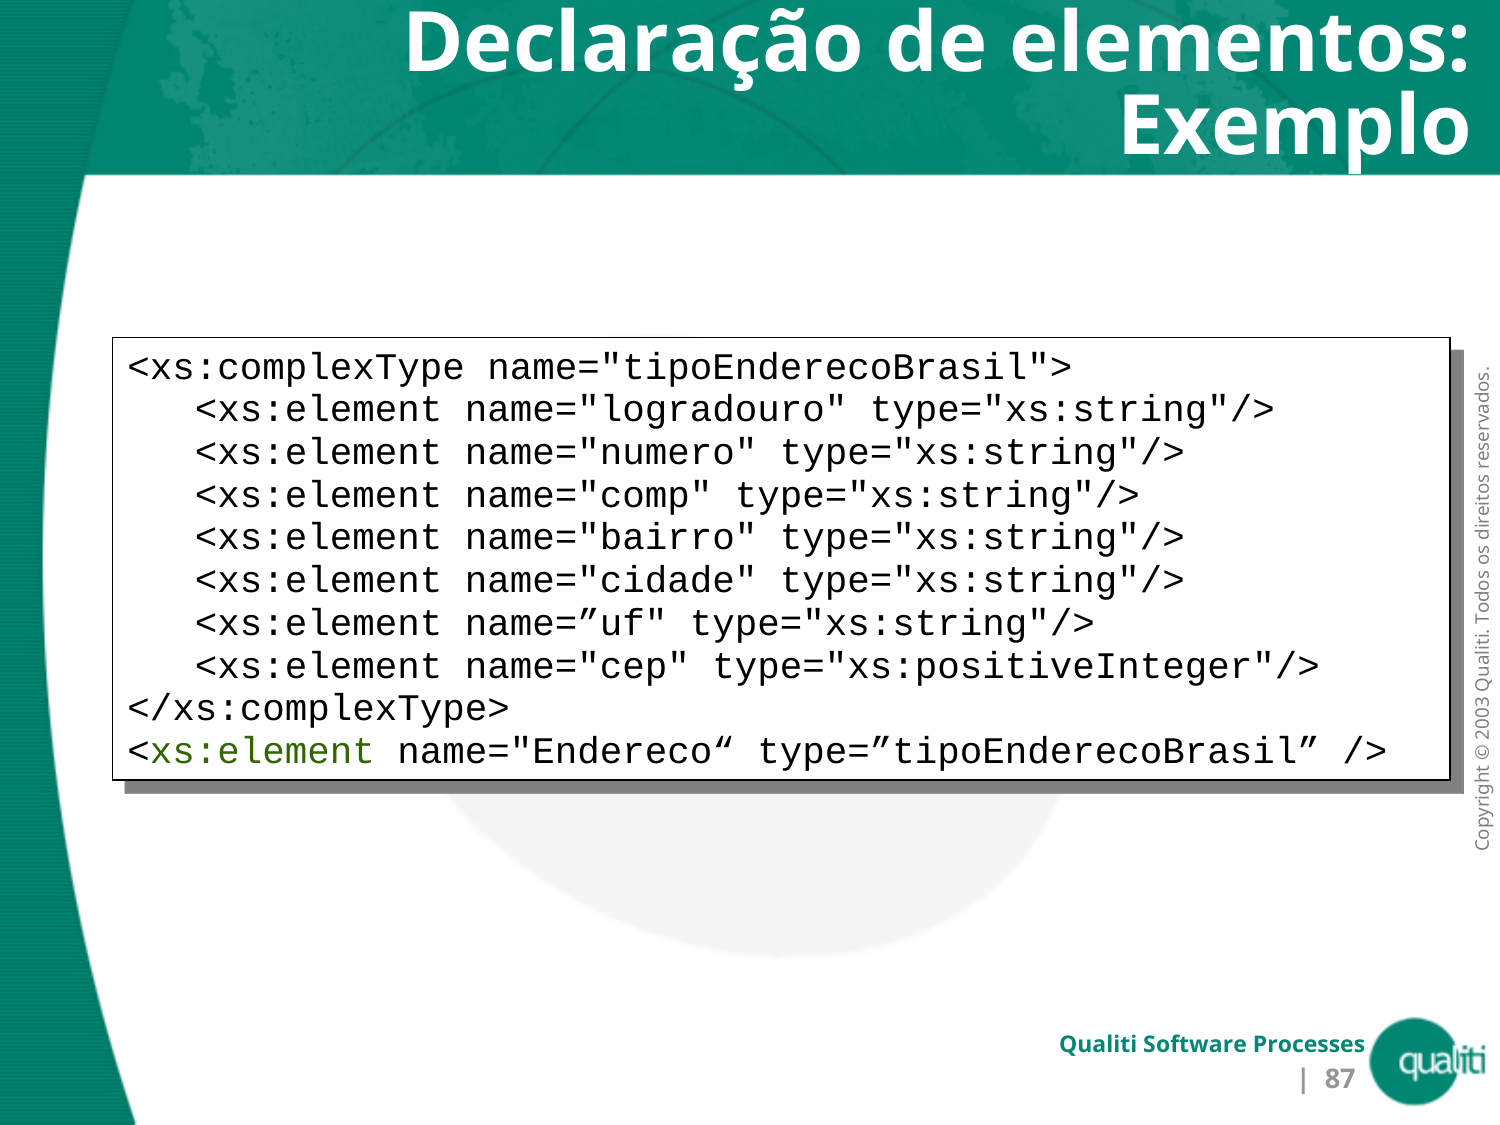

# Declaração de elementos: Exemplo
<xs:complexType name="tipoEnderecoBrasil">
 <xs:element name="logradouro" type="xs:string"/>
 <xs:element name="numero" type="xs:string"/>
 <xs:element name="comp" type="xs:string"/>
 <xs:element name="bairro" type="xs:string"/>
 <xs:element name="cidade" type="xs:string"/>
 <xs:element name=”uf" type="xs:string"/>
 <xs:element name="cep" type="xs:positiveInteger"/>
</xs:complexType>
<xs:element name="Endereco“ type=”tipoEnderecoBrasil” />